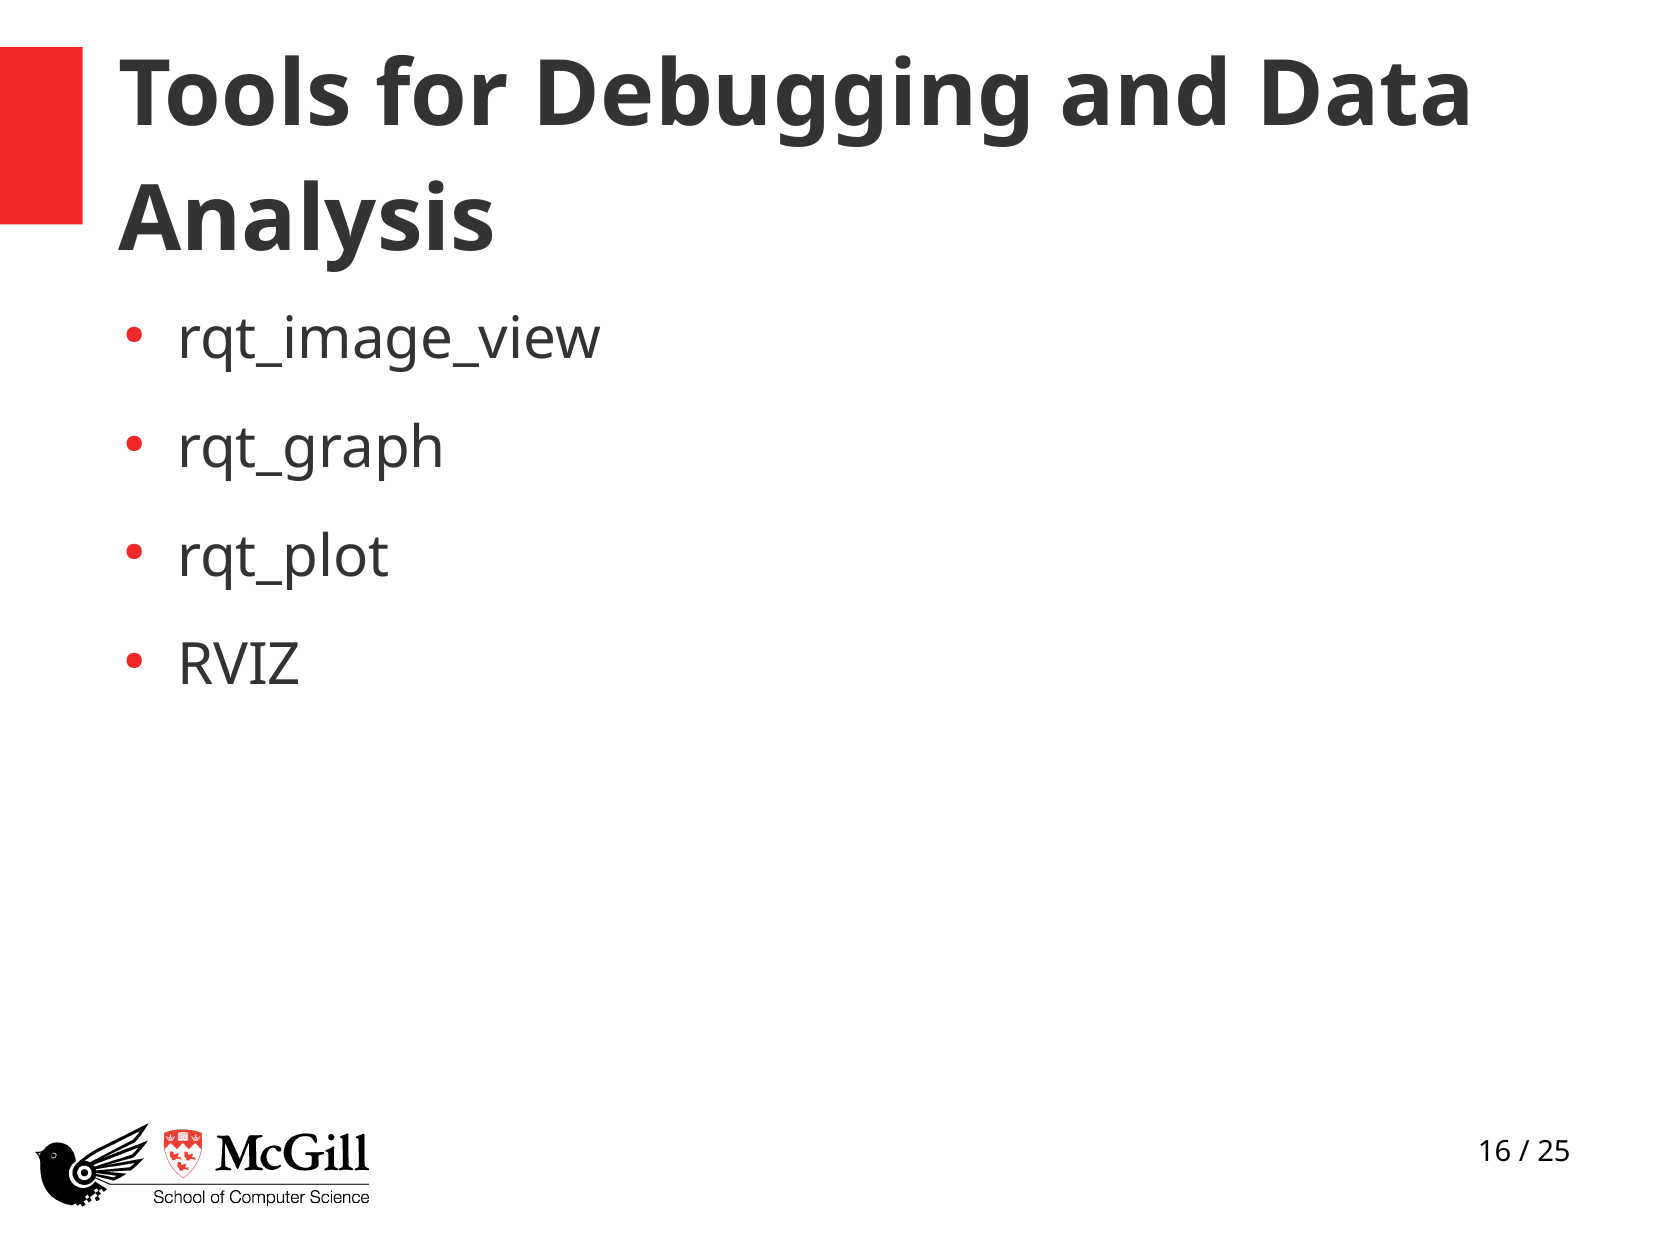

# Tools for Debugging and Data Analysis
rqt_image_view
rqt_graph
rqt_plot
RVIZ
16